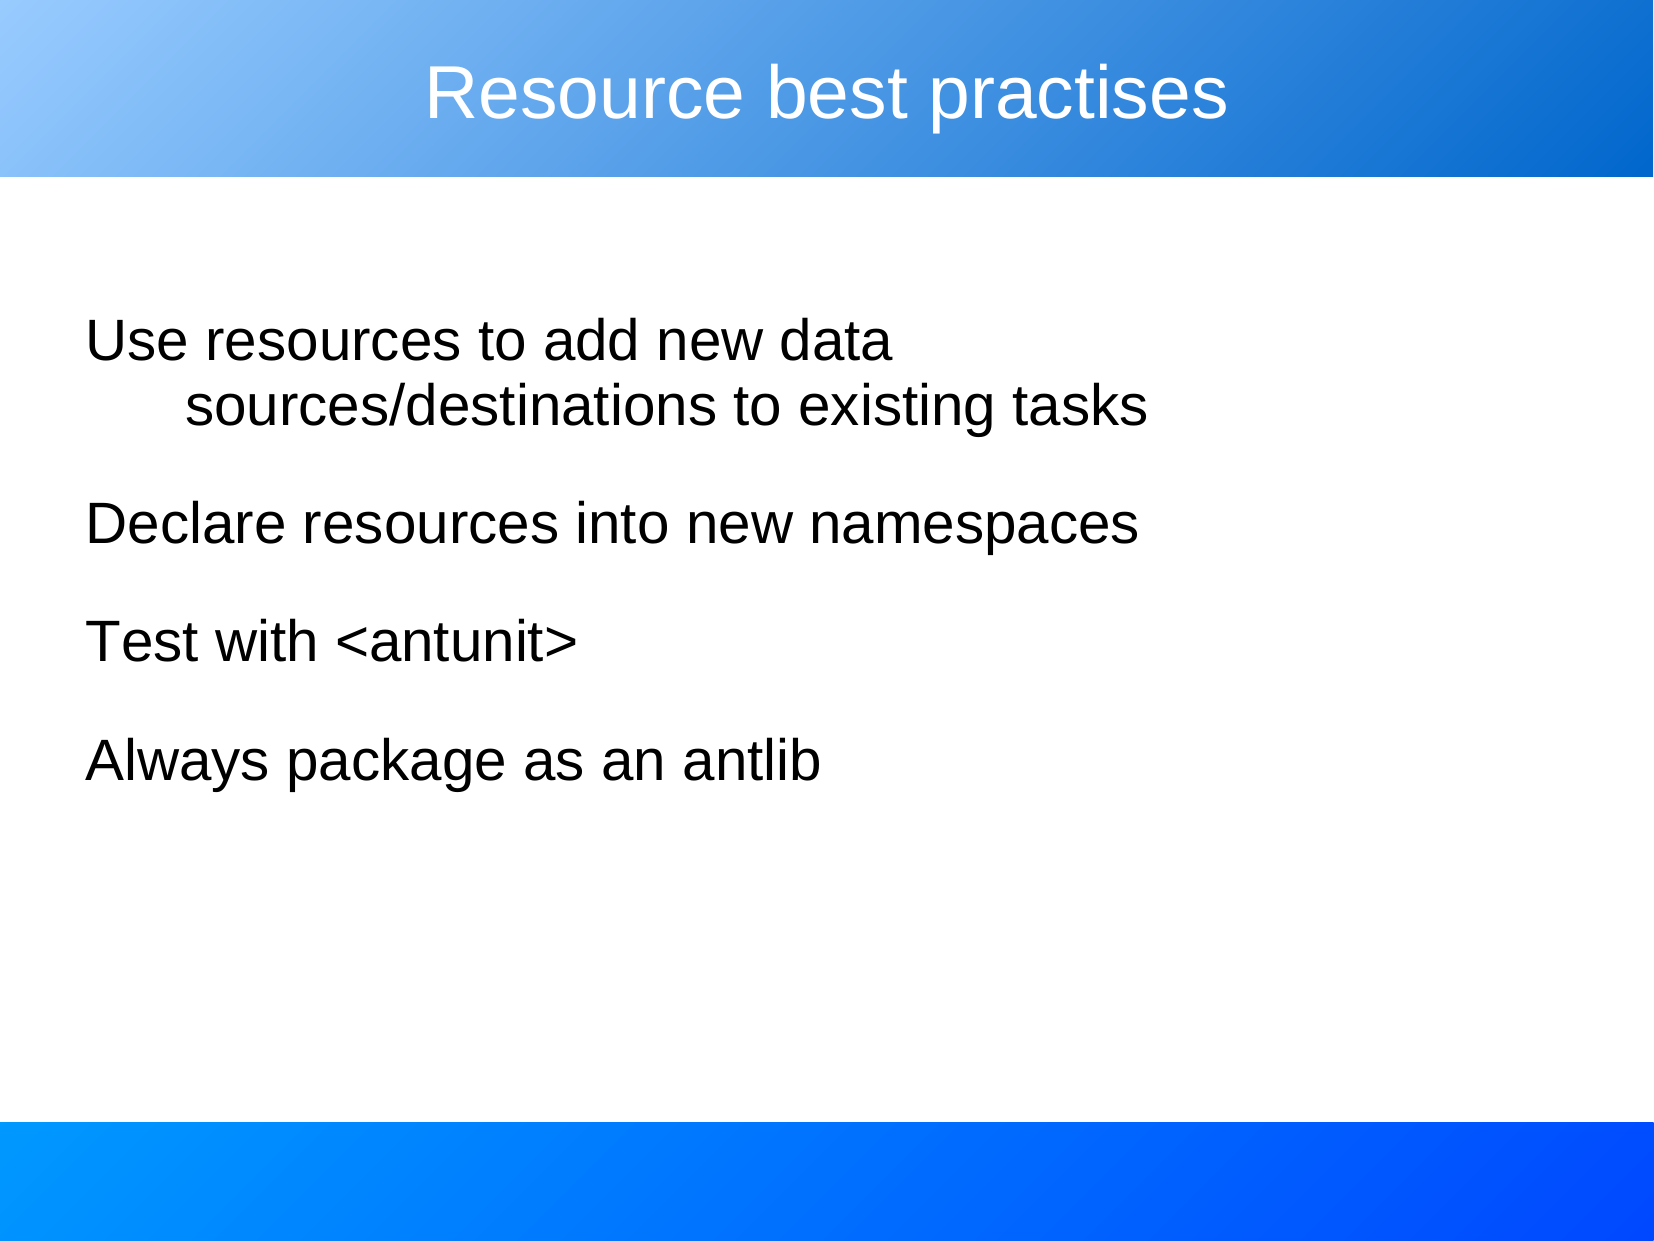

# Resource best practises
Use resources to add new data sources/destinations to existing tasks
Declare resources into new namespaces
Test with <antunit>
Always package as an antlib